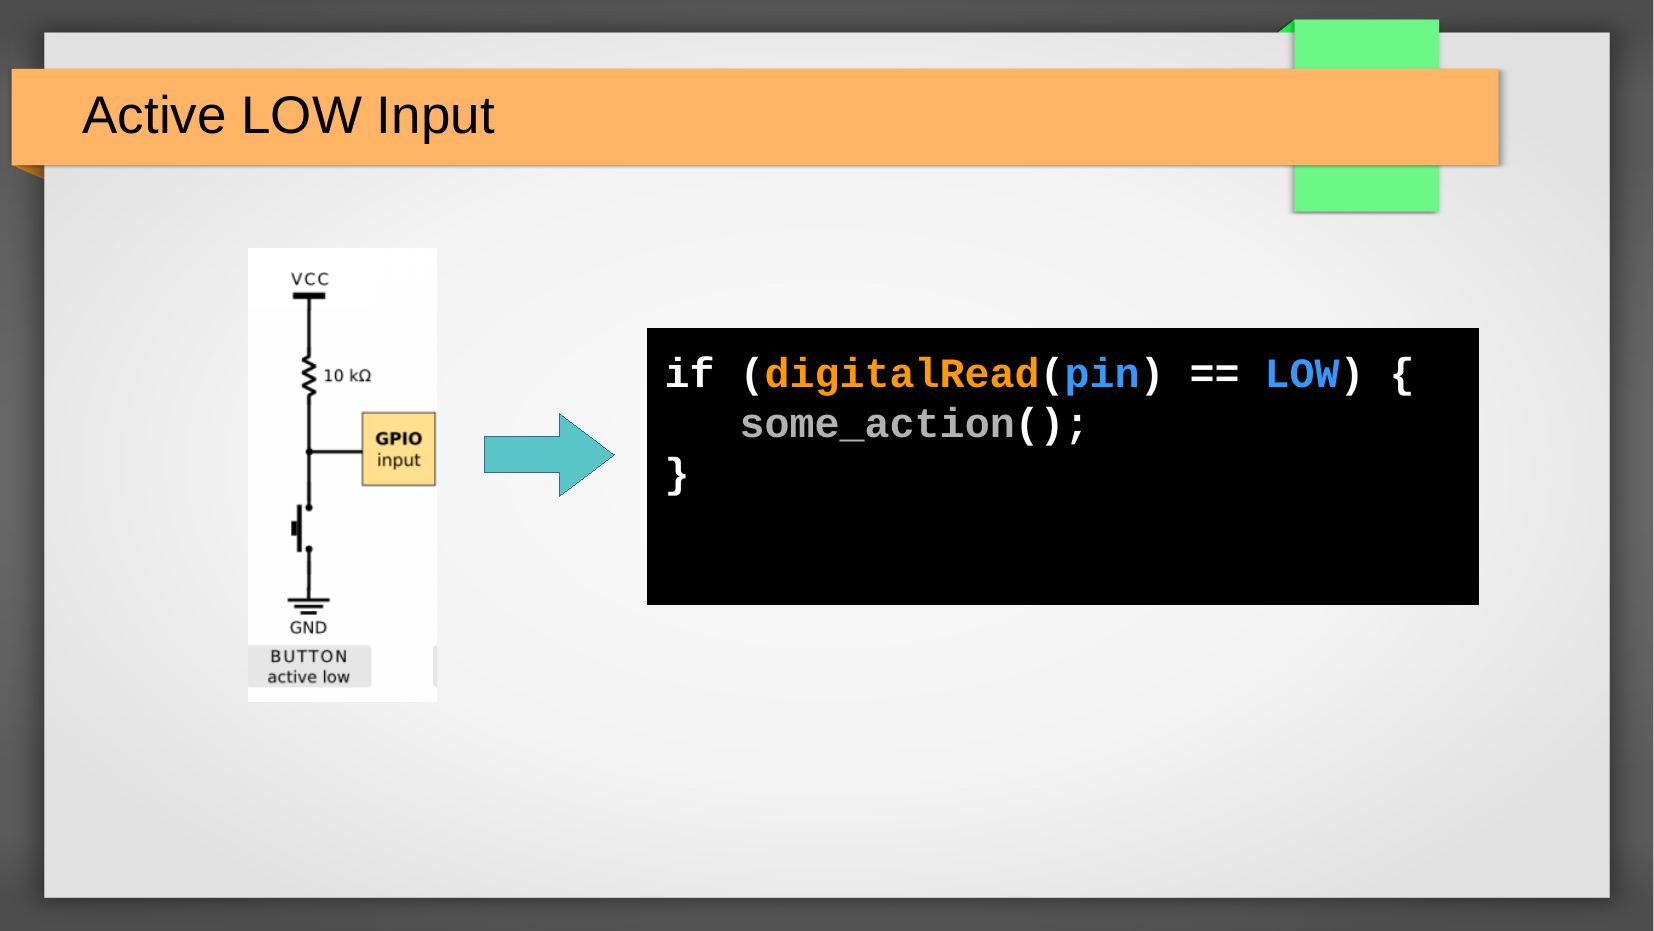

# Active LOW Input
if (digitalRead(pin) == LOW) {
 some_action();
}